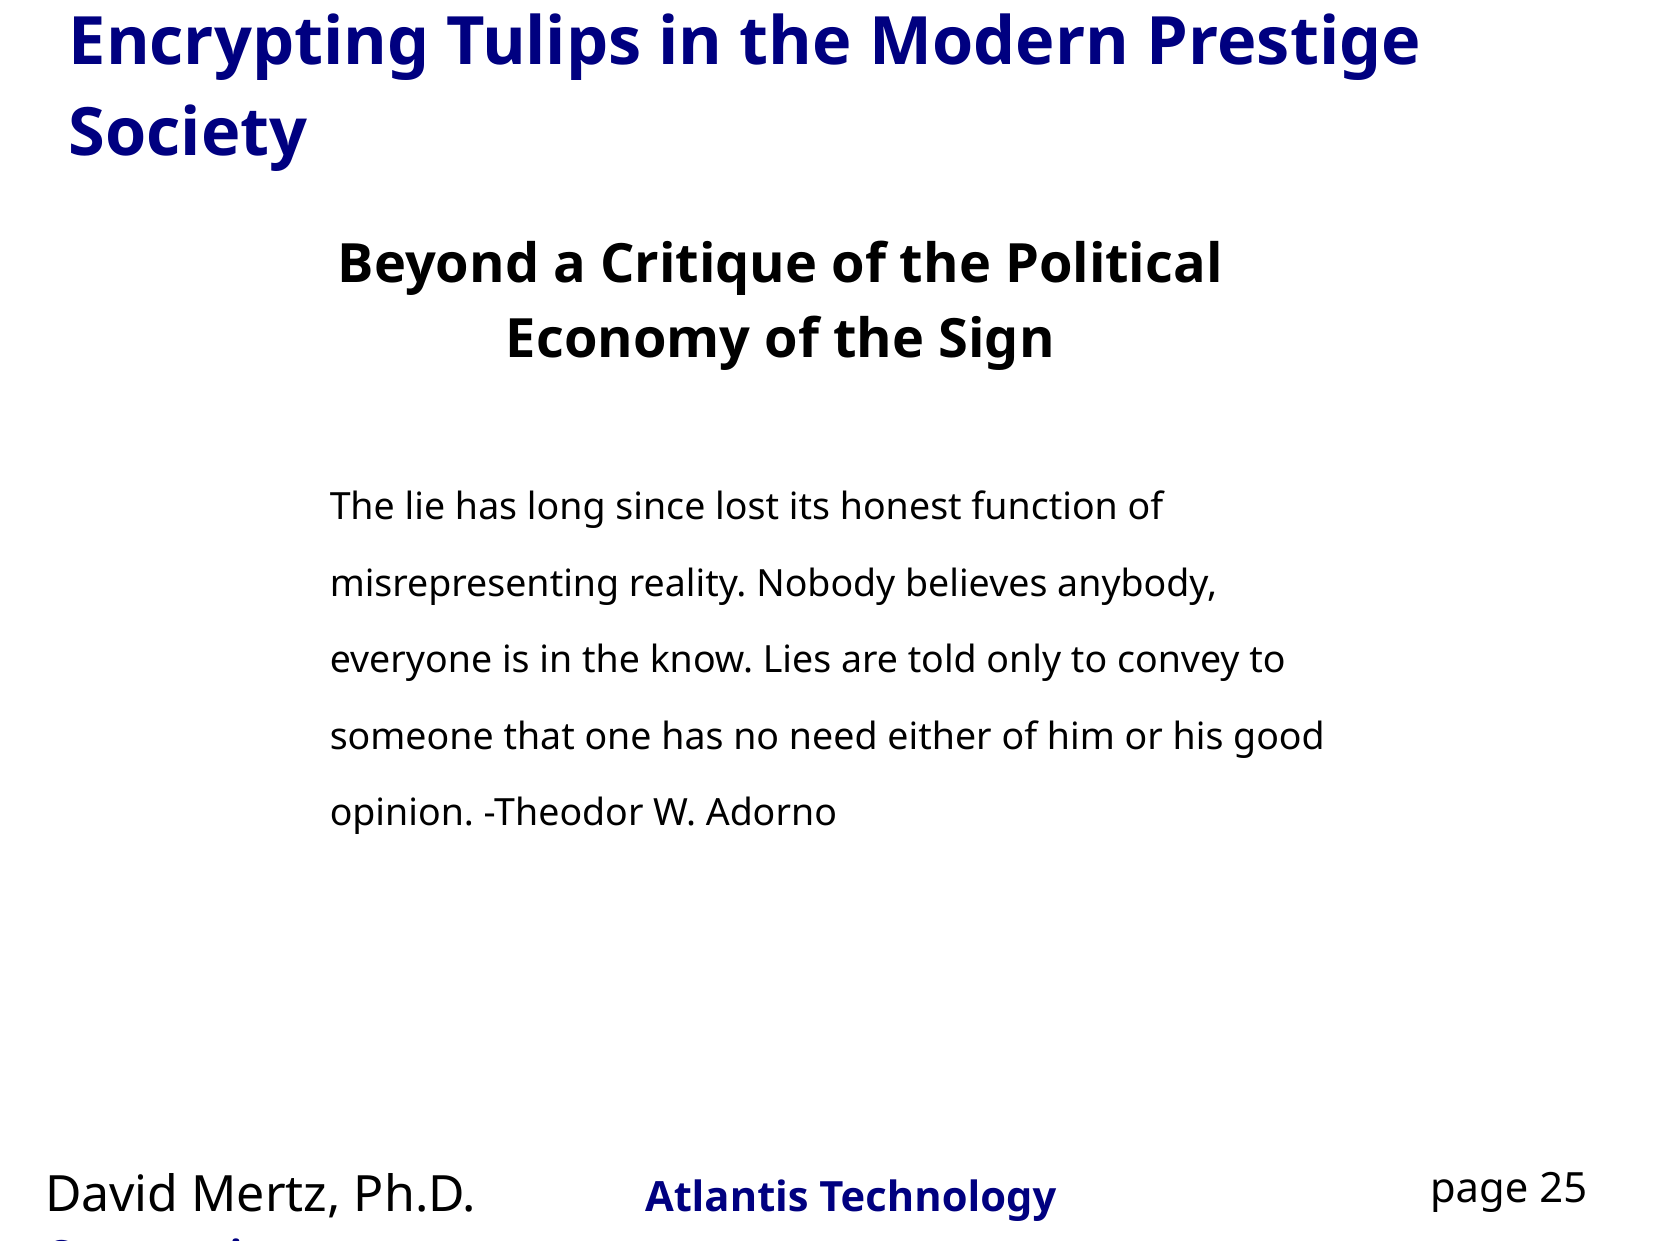

# Beyond a Critique of the Political Economy of the Sign
The lie has long since lost its honest function of misrepresenting reality. Nobody believes anybody, everyone is in the know. Lies are told only to convey to someone that one has no need either of him or his good opinion. -Theodor W. Adorno